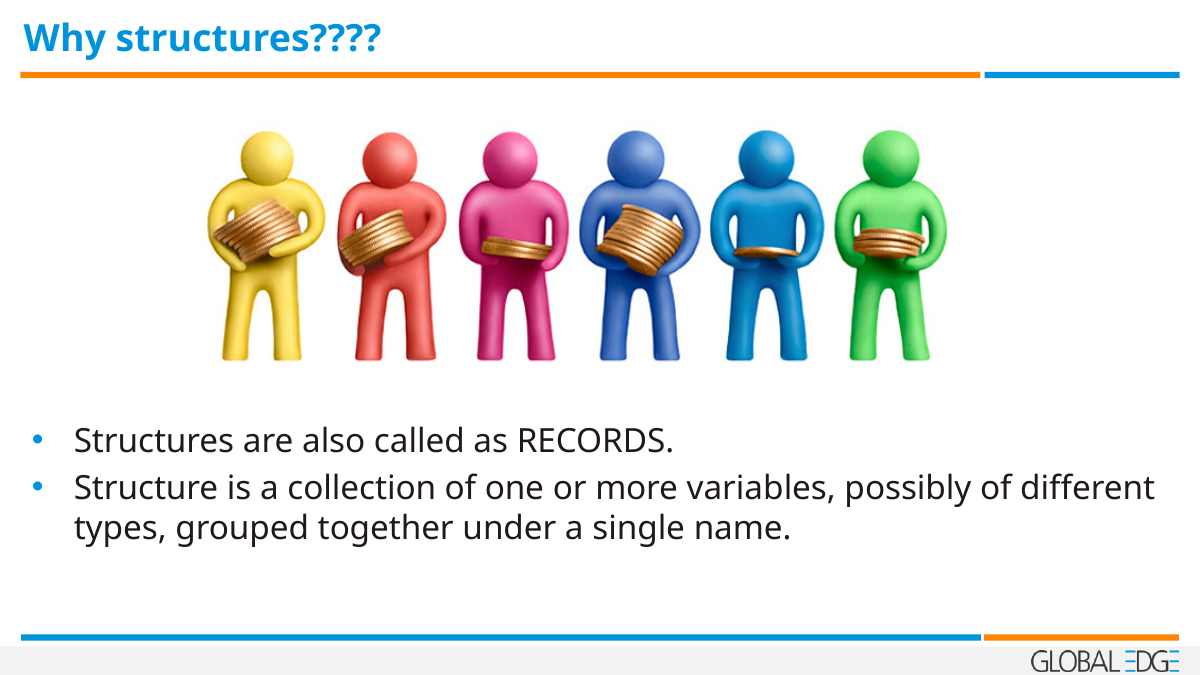

Why structures????
# Structures are also called as RECORDS.
Structure is a collection of one or more variables, possibly of different types, grouped together under a single name.